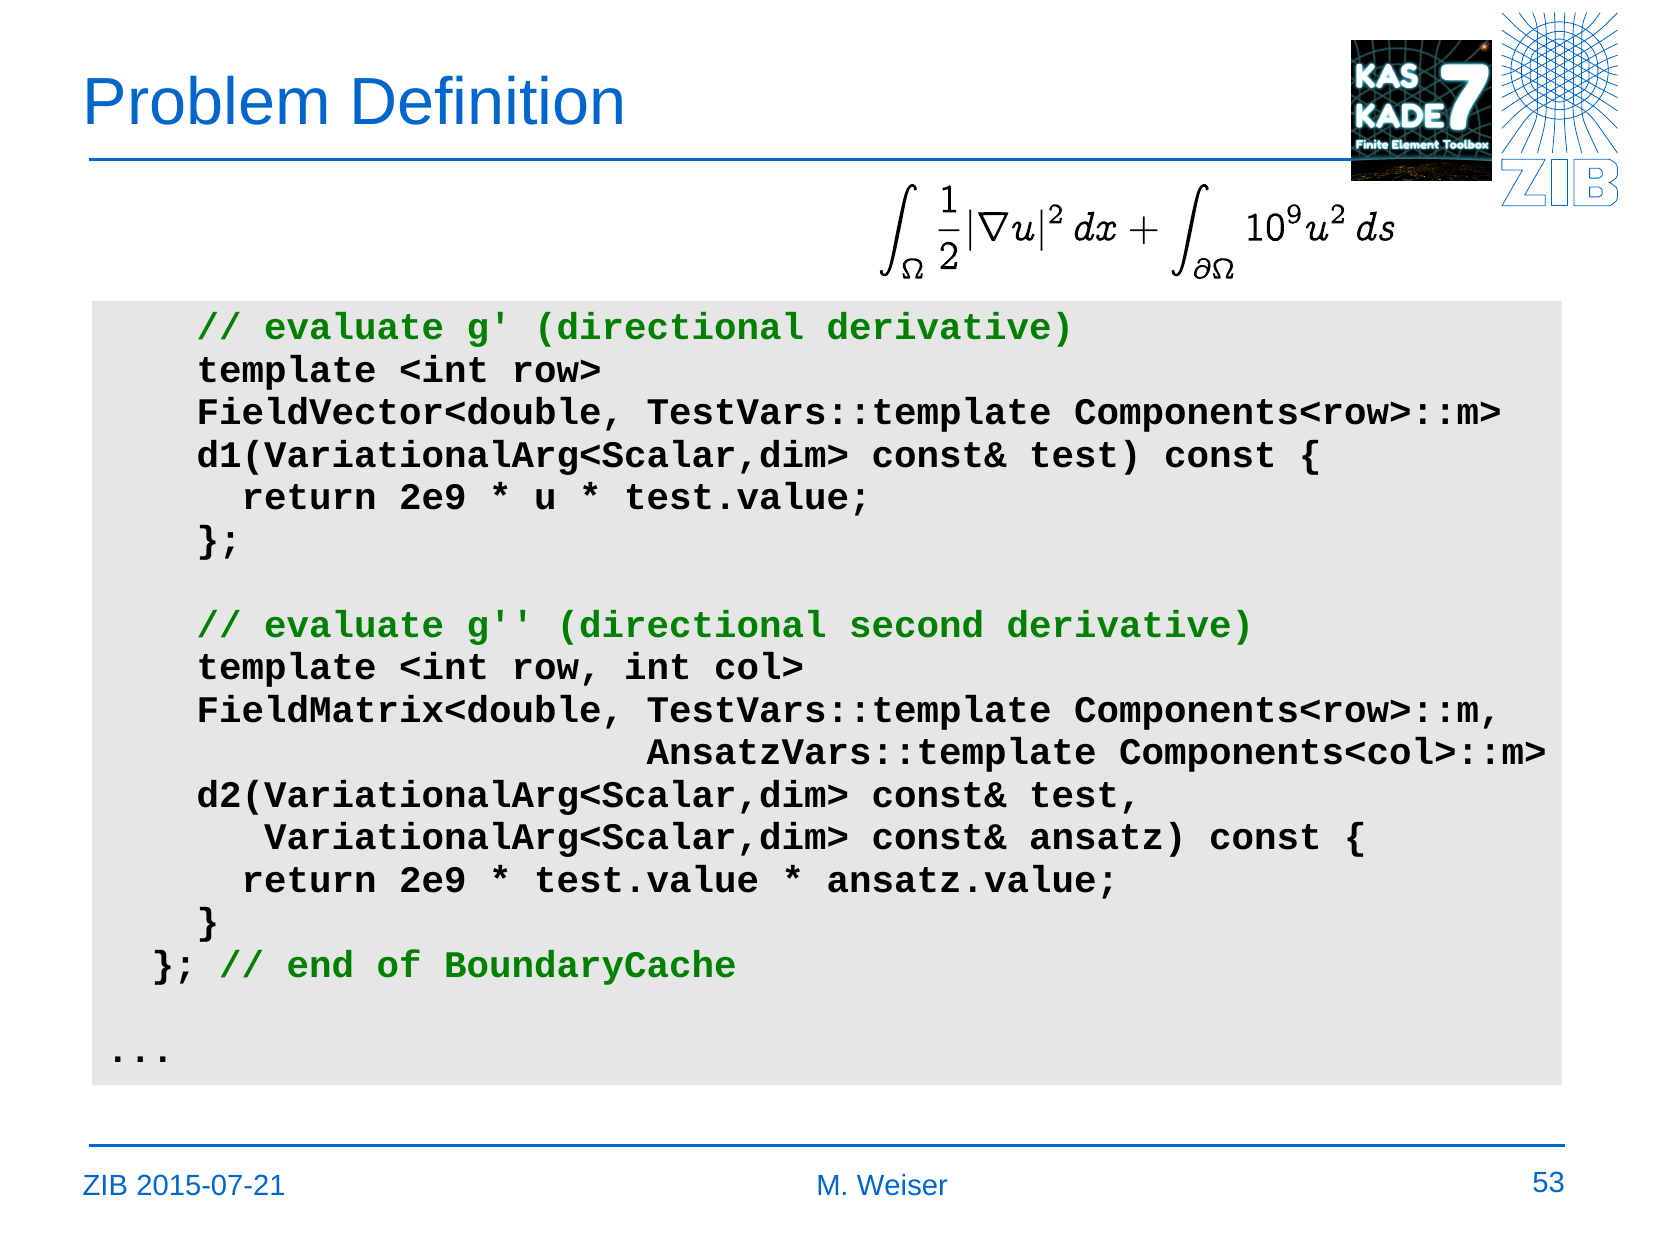

# Problem Definition
 // evaluate g' (directional derivative)
 template <int row>
 FieldVector<double, TestVars::template Components<row>::m>
 d1(VariationalArg<Scalar,dim> const& test) const {
 return 2e9 * u * test.value;
 };
 // evaluate g'' (directional second derivative)
 template <int row, int col>
 FieldMatrix<double, TestVars::template Components<row>::m,
 AnsatzVars::template Components<col>::m>
 d2(VariationalArg<Scalar,dim> const& test,
 VariationalArg<Scalar,dim> const& ansatz) const {
 return 2e9 * test.value * ansatz.value;
 }
 }; // end of BoundaryCache
...
53
ZIB 2015-07-21
M. Weiser